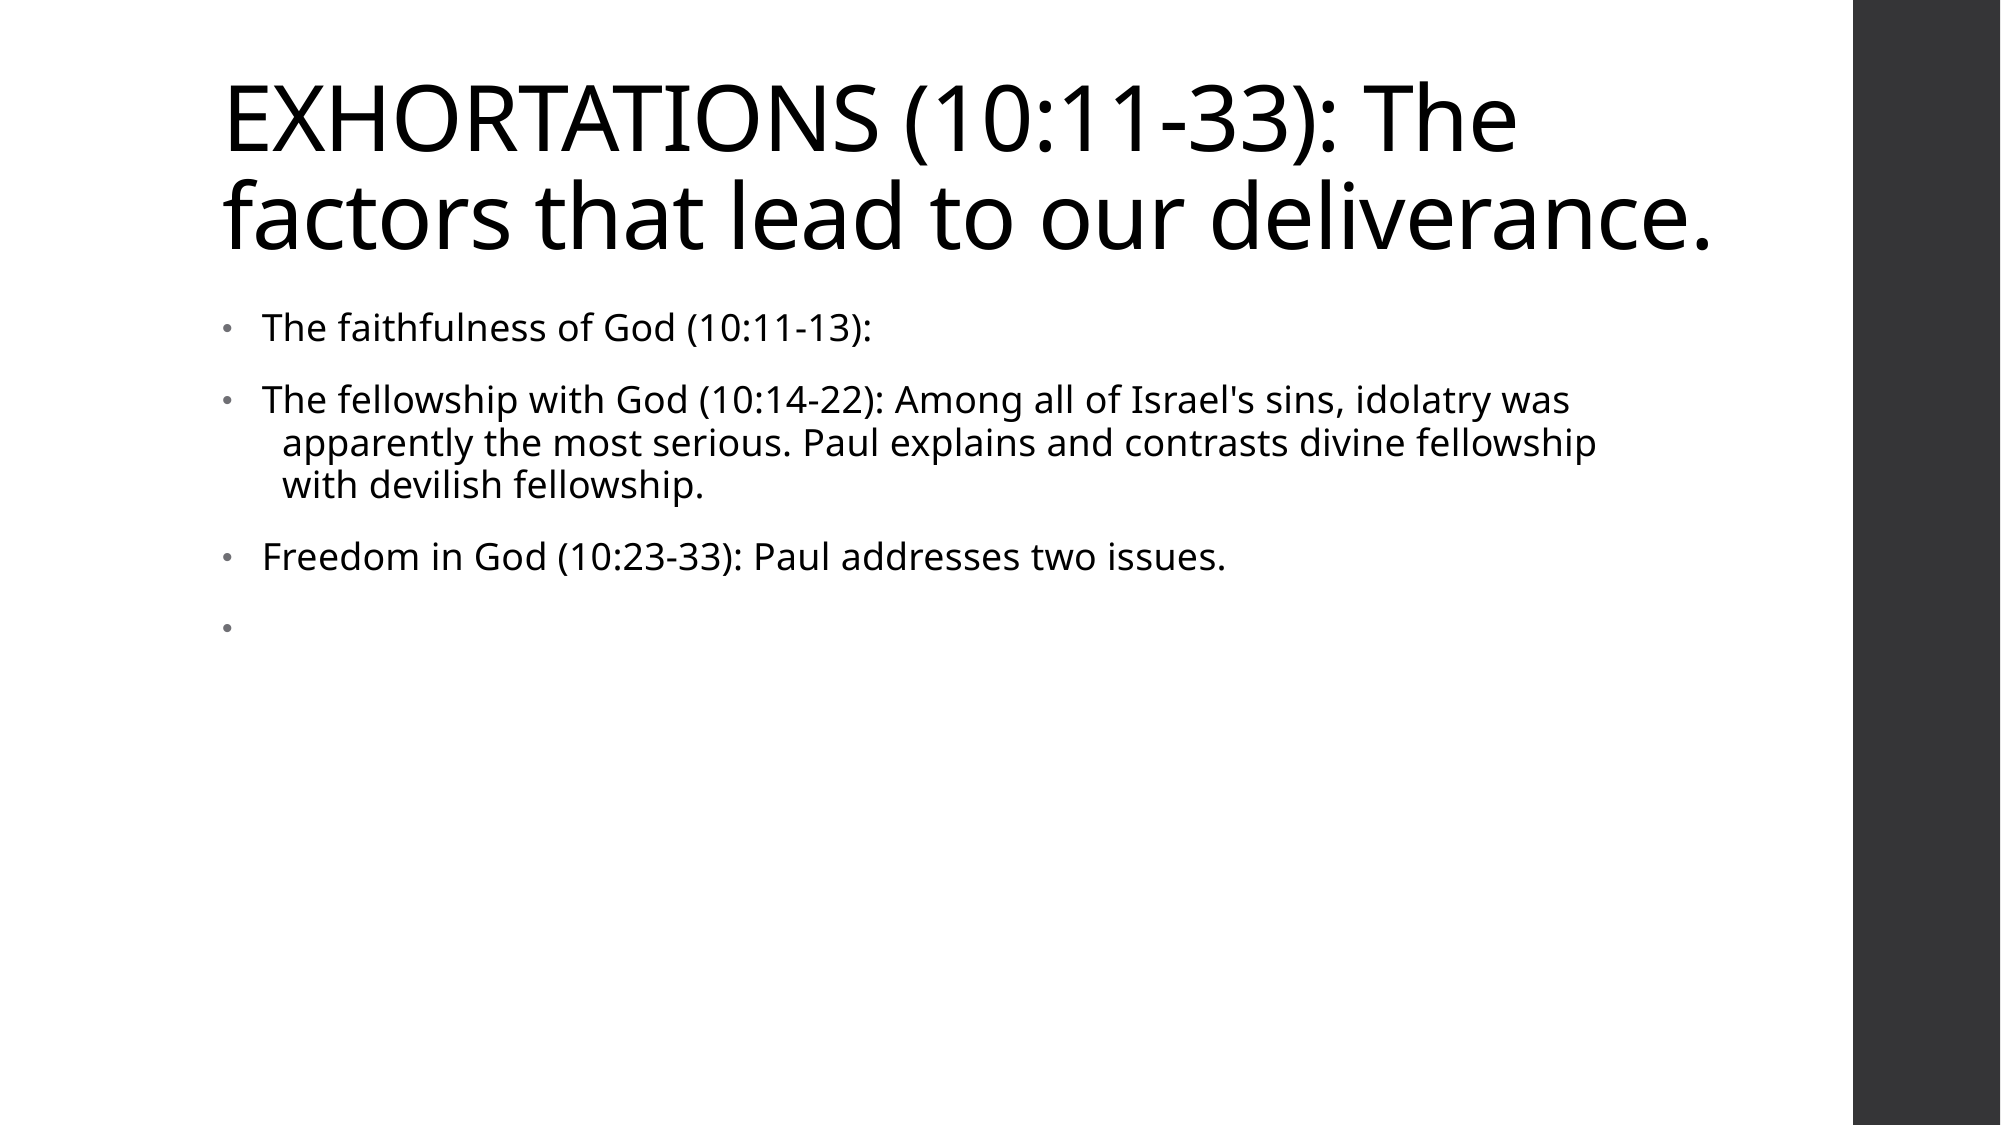

# EXHORTATIONS (10:11-33): The factors that lead to our deliverance.
 The faithfulness of God (10:11-13):
 The fellowship with God (10:14-22): Among all of Israel's sins, idolatry was apparently the most serious. Paul explains and contrasts divine fellowship with devilish fellowship.
 Freedom in God (10:23-33): Paul addresses two issues.